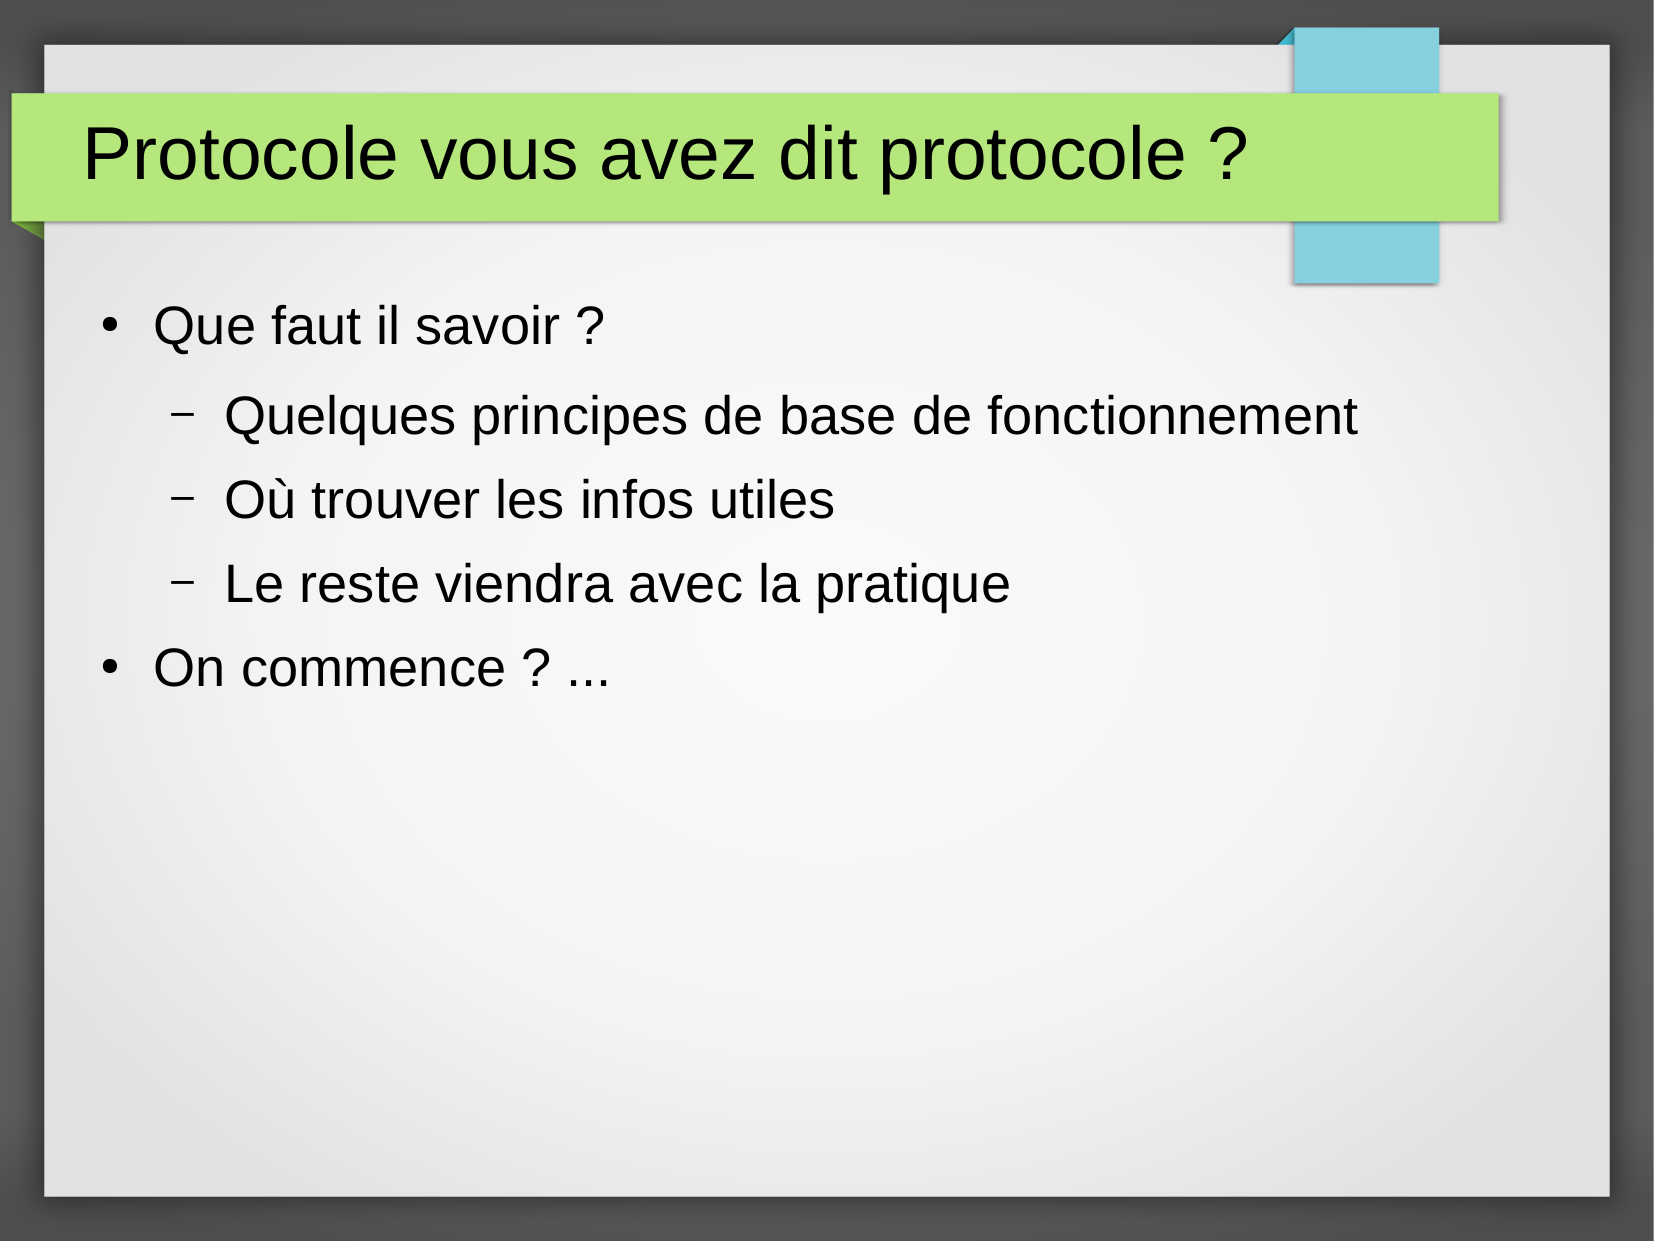

# Protocole vous avez dit protocole ?
Que faut il savoir ?
Quelques principes de base de fonctionnement
Où trouver les infos utiles
Le reste viendra avec la pratique
On commence ? ...